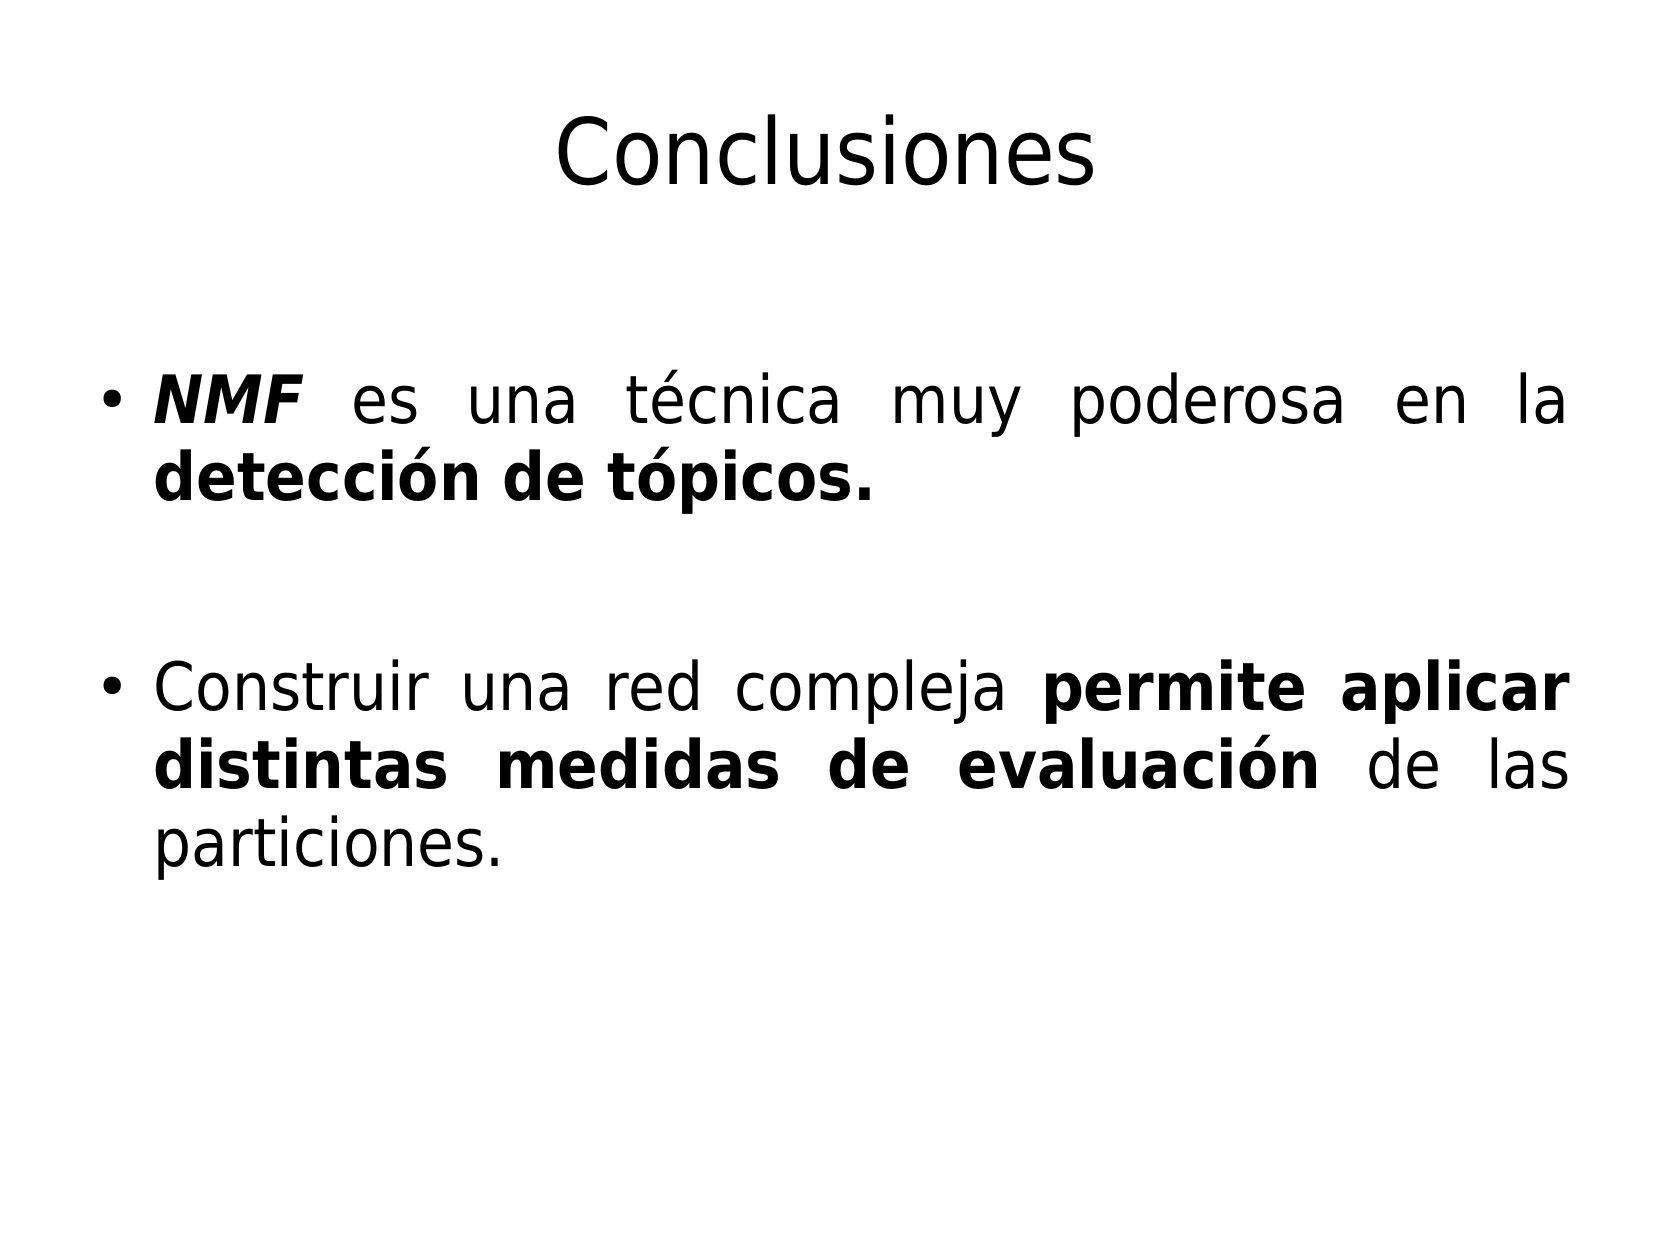

# Conclusiones
NMF es una técnica muy poderosa en la detección de tópicos.
Construir una red compleja permite aplicar distintas medidas de evaluación de las particiones.